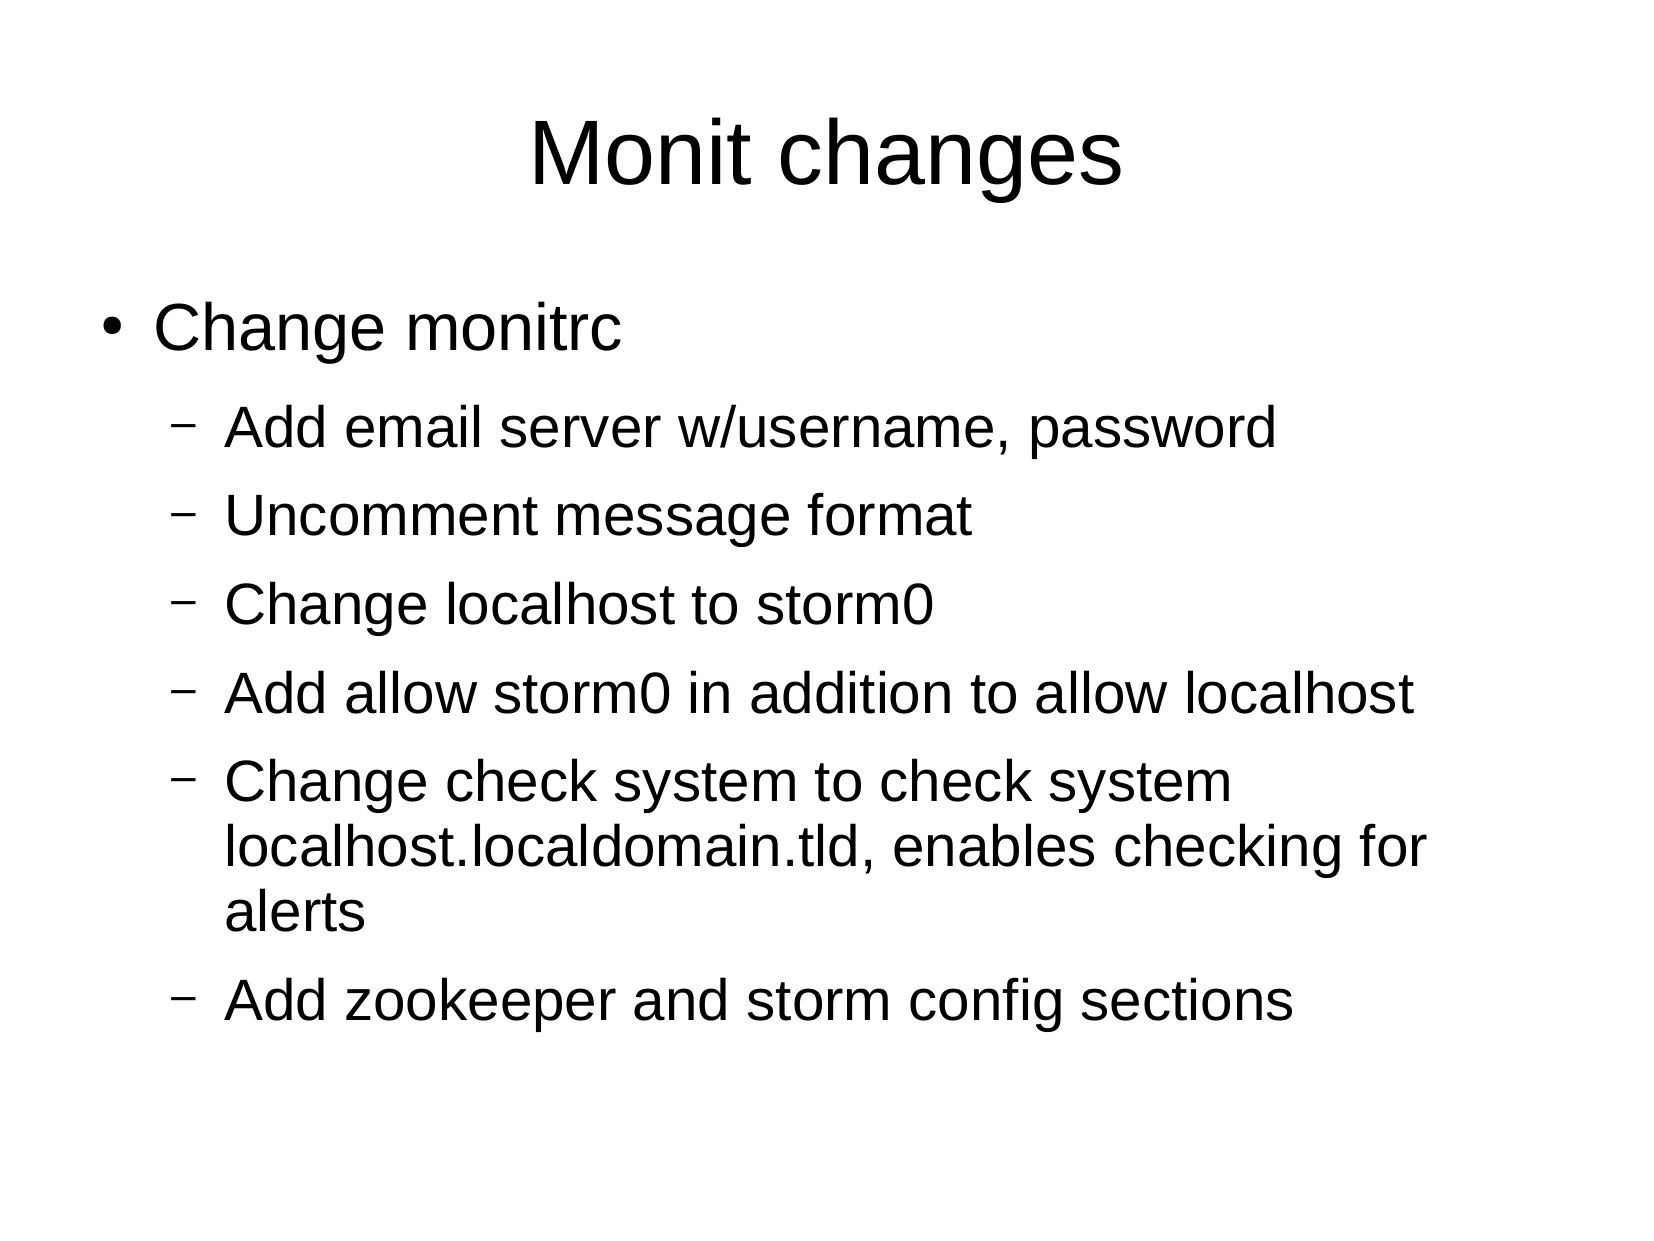

# Monit changes
Change monitrc
Add email server w/username, password
Uncomment message format
Change localhost to storm0
Add allow storm0 in addition to allow localhost
Change check system to check system localhost.localdomain.tld, enables checking for alerts
Add zookeeper and storm config sections